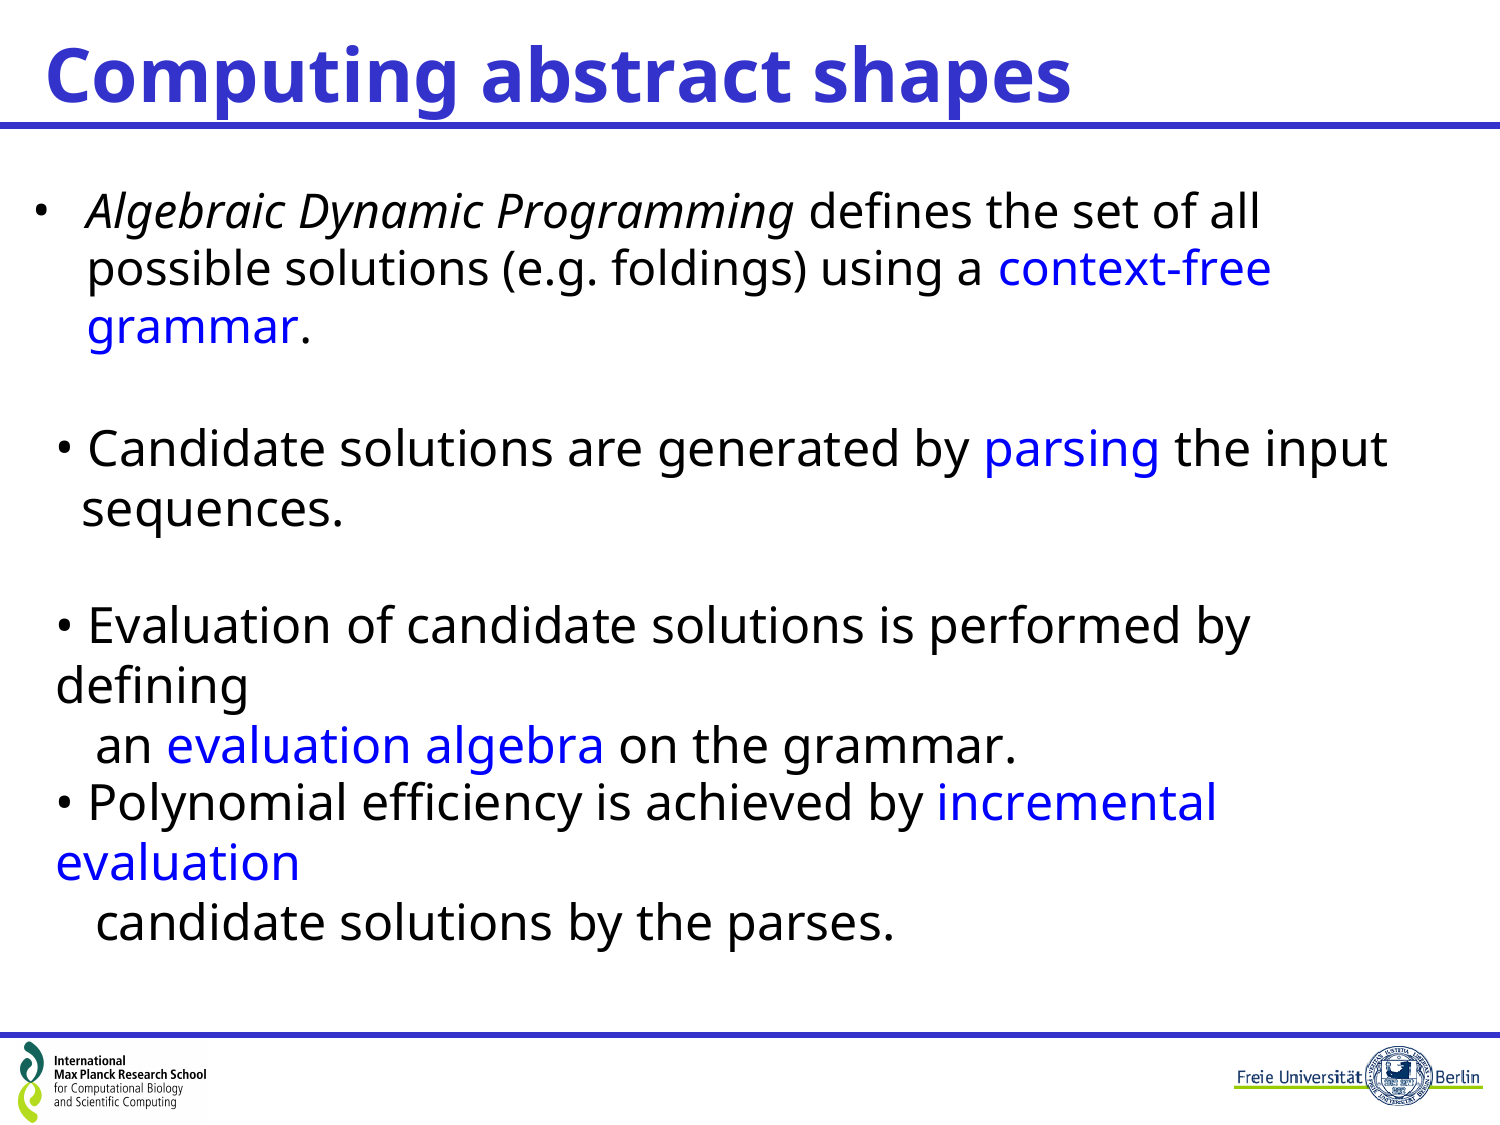

# Computing abstract shapes
Algebraic Dynamic Programming defines the set of all possible solutions (e.g. foldings) using a context-free grammar.
 Candidate solutions are generated by parsing the input
 sequences.
 Evaluation of candidate solutions is performed by defining
 an evaluation algebra on the grammar.
 Polynomial efficiency is achieved by incremental evaluation
 candidate solutions by the parses.